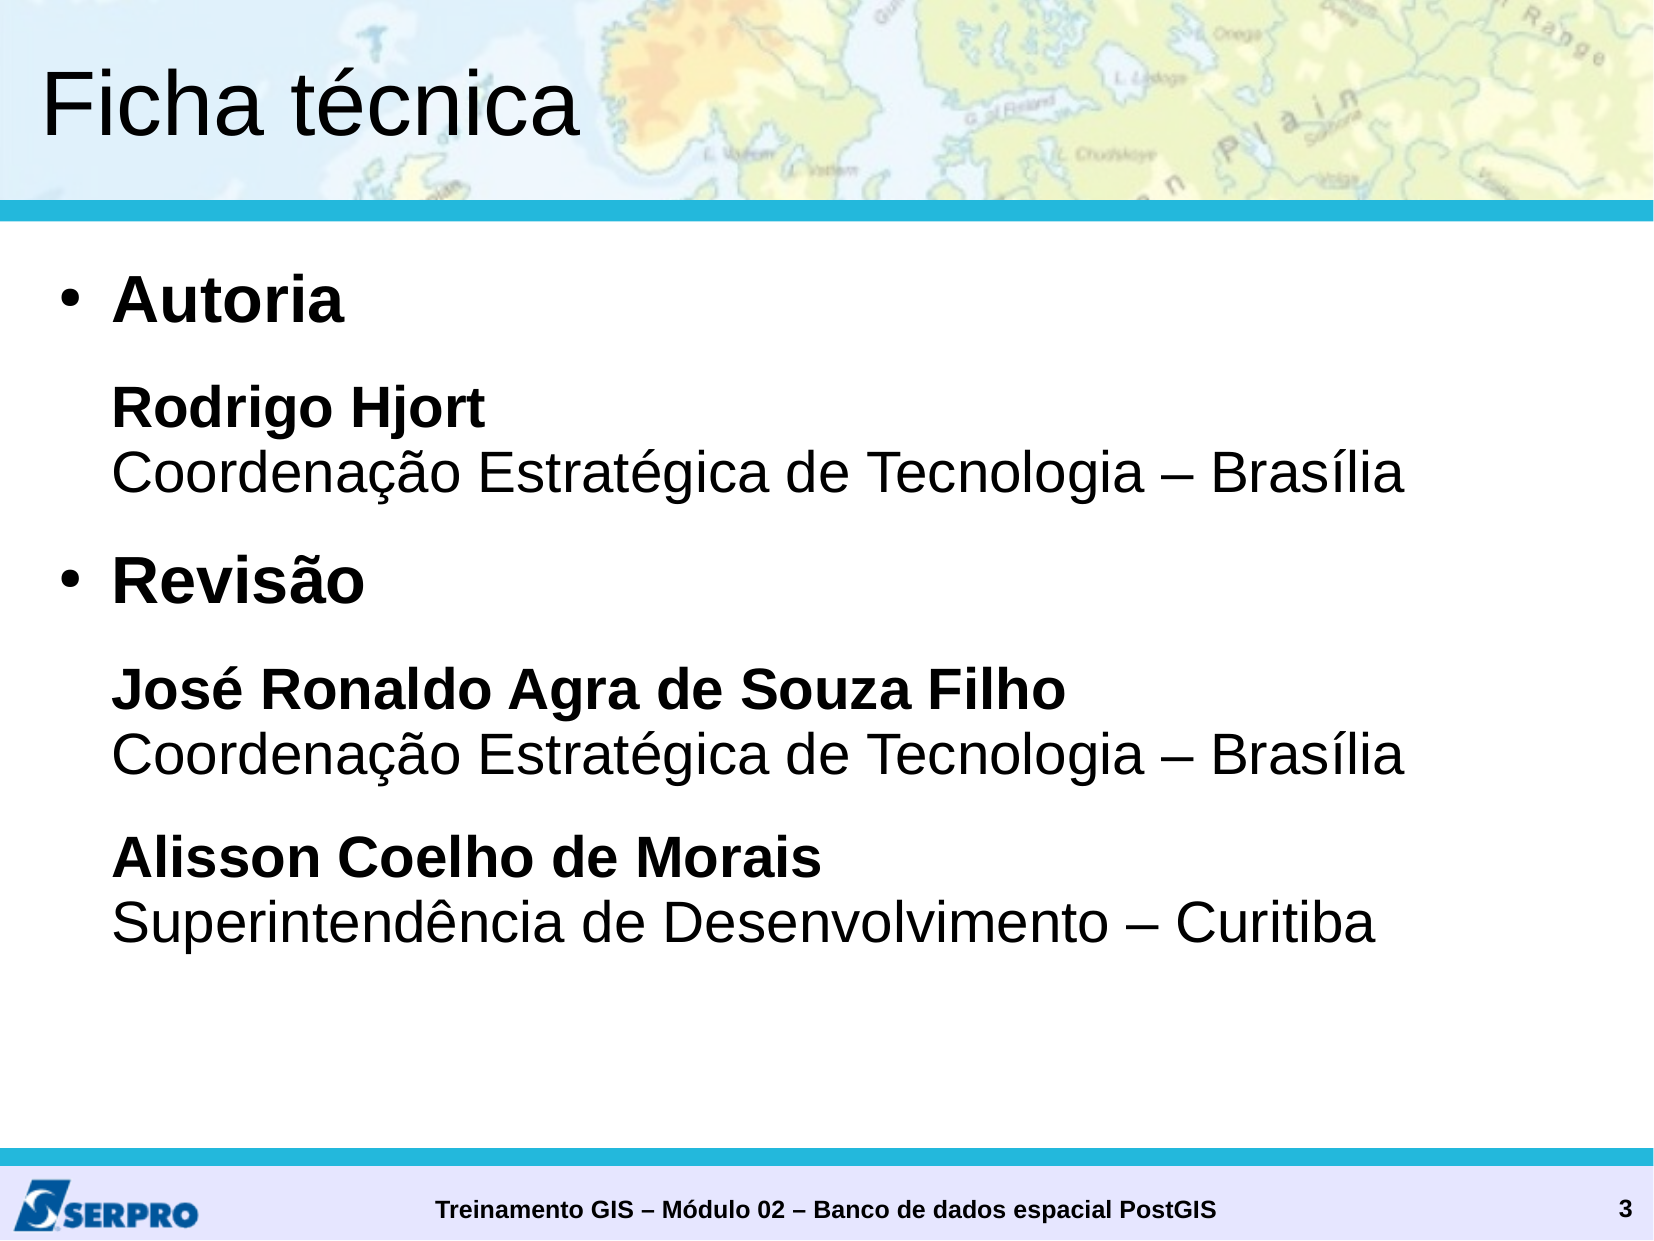

# Ficha técnica
Autoria
Rodrigo Hjort
Coordenação Estratégica de Tecnologia – Brasília
Revisão
José Ronaldo Agra de Souza Filho
Coordenação Estratégica de Tecnologia – Brasília
Alisson Coelho de Morais
Superintendência de Desenvolvimento – Curitiba
3
Treinamento GIS – Módulo 02 – Banco de dados espacial PostGIS